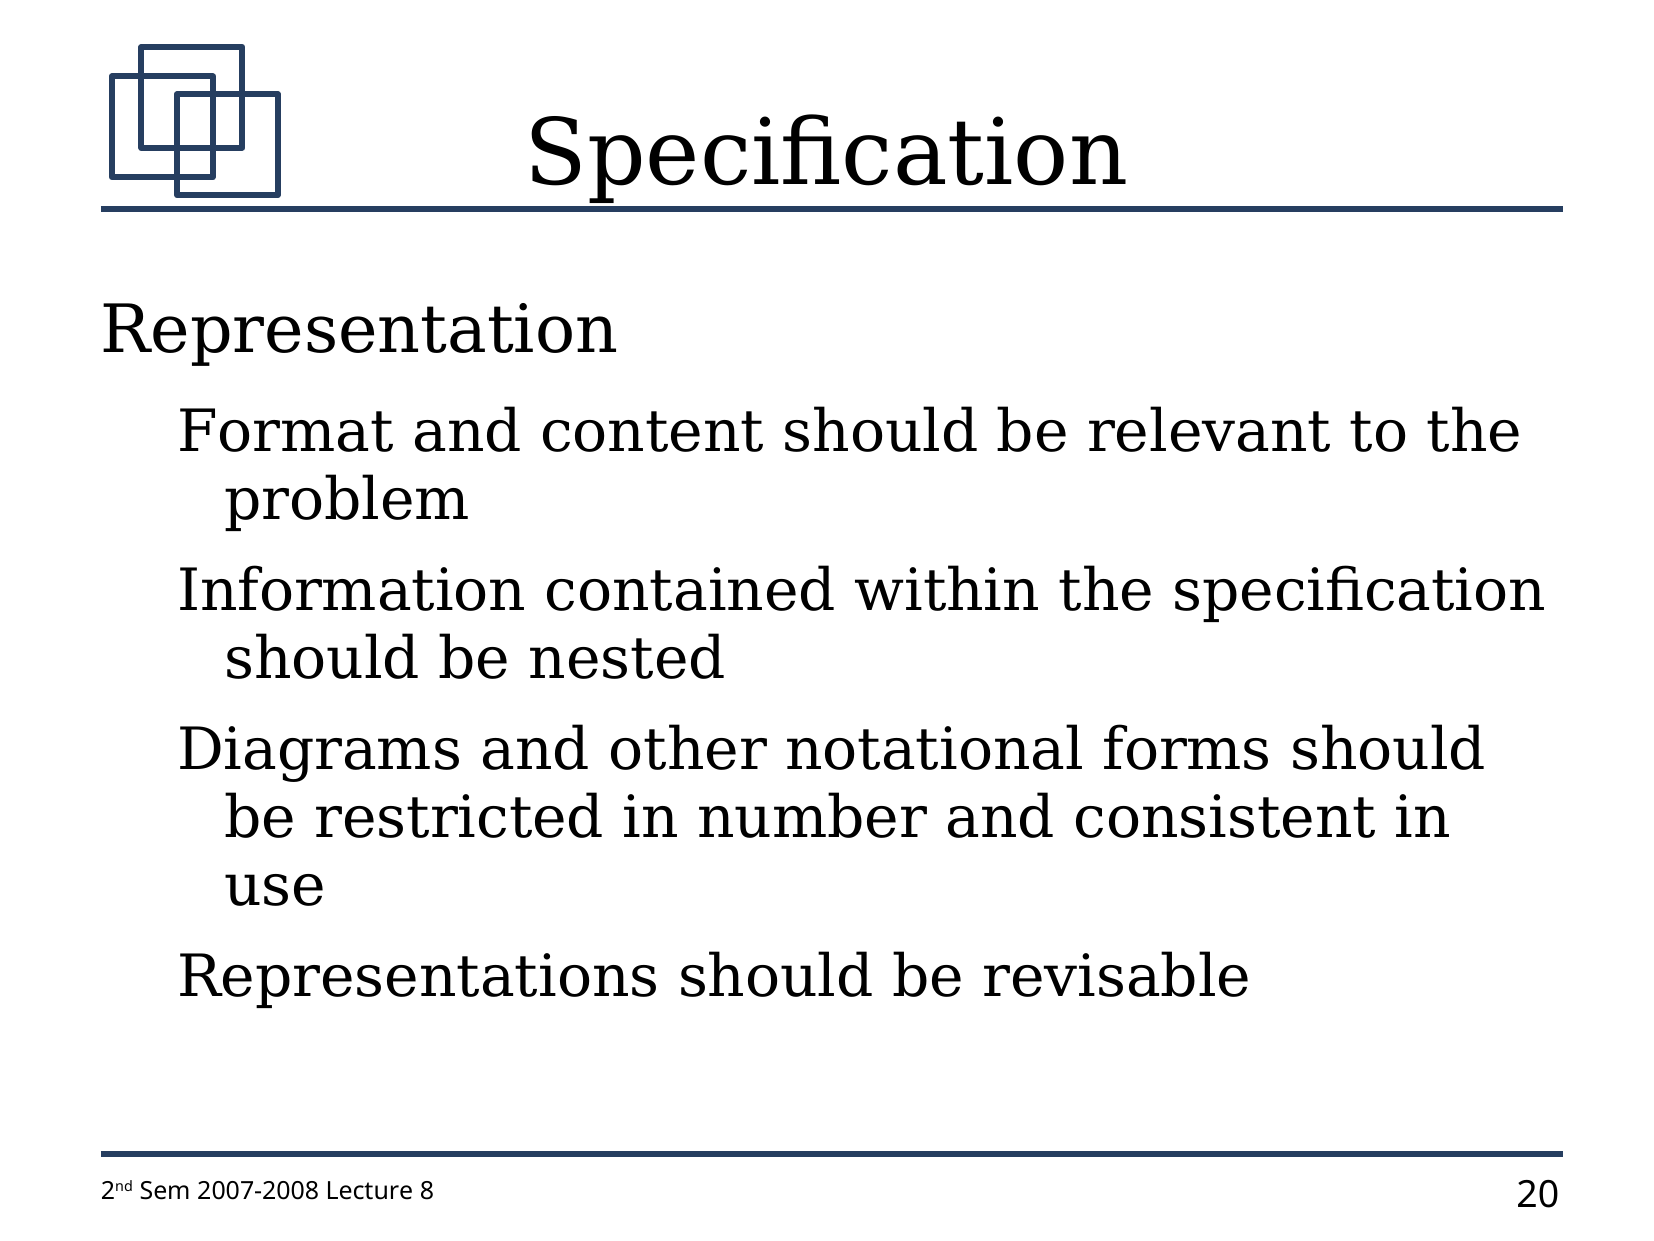

# Specification
Representation
Format and content should be relevant to the problem
Information contained within the specification should be nested
Diagrams and other notational forms should be restricted in number and consistent in use
Representations should be revisable